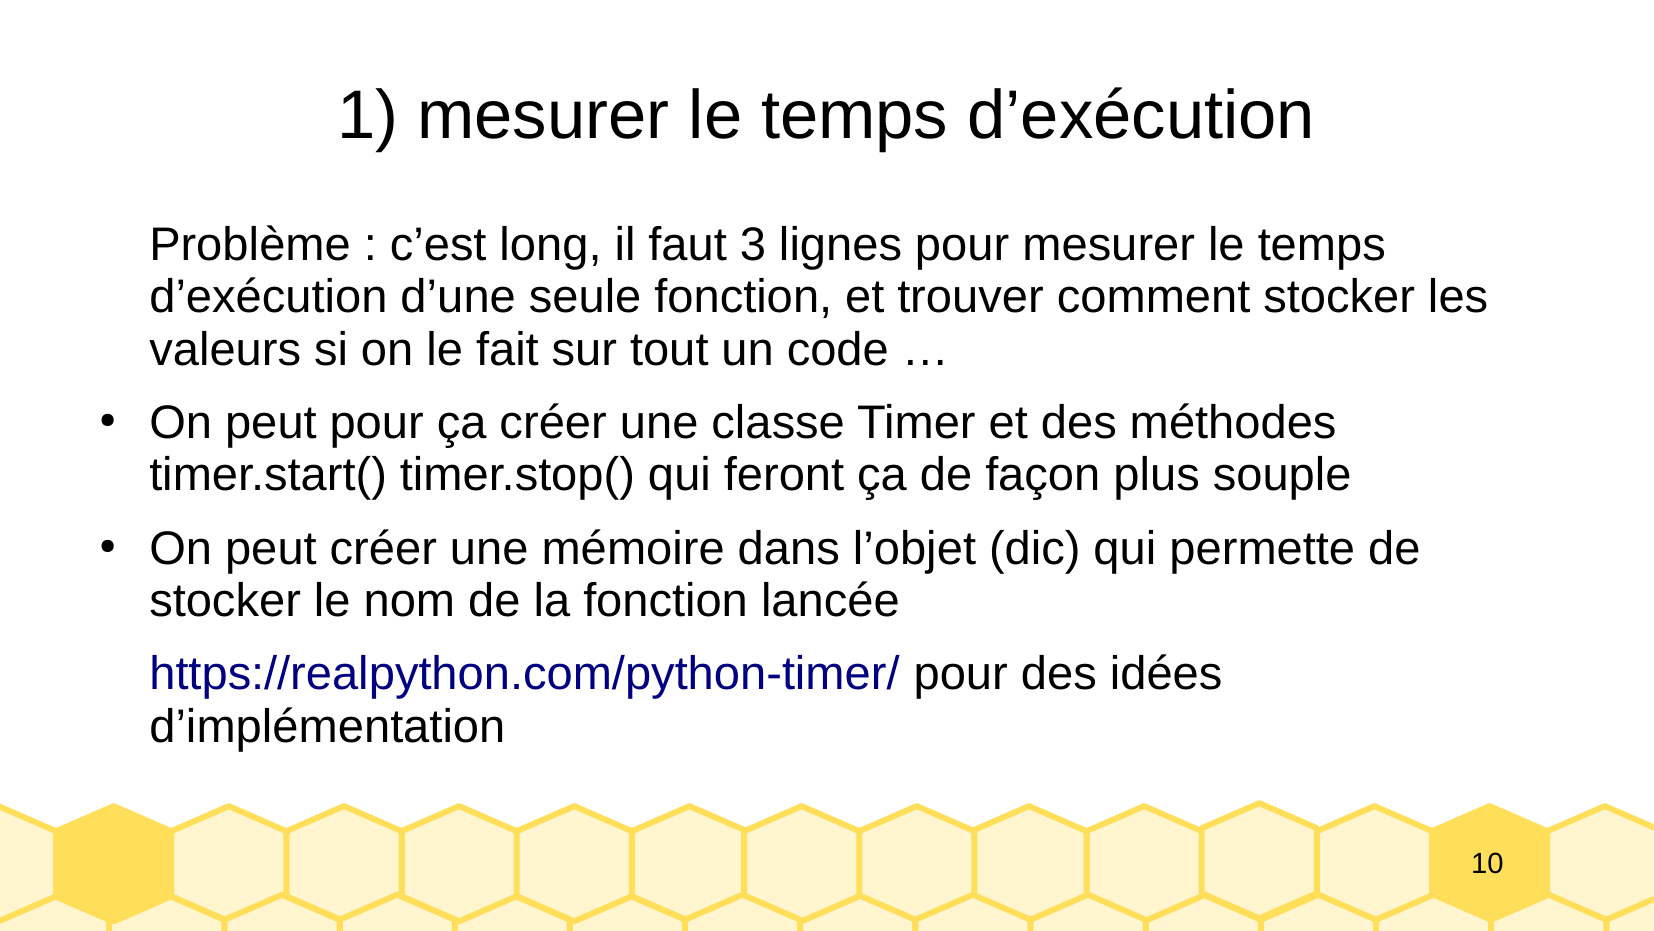

#
1) mesurer le temps d’exécution
Problème : c’est long, il faut 3 lignes pour mesurer le temps d’exécution d’une seule fonction, et trouver comment stocker les valeurs si on le fait sur tout un code …
On peut pour ça créer une classe Timer et des méthodes timer.start() timer.stop() qui feront ça de façon plus souple
On peut créer une mémoire dans l’objet (dic) qui permette de stocker le nom de la fonction lancée
https://realpython.com/python-timer/ pour des idées d’implémentation